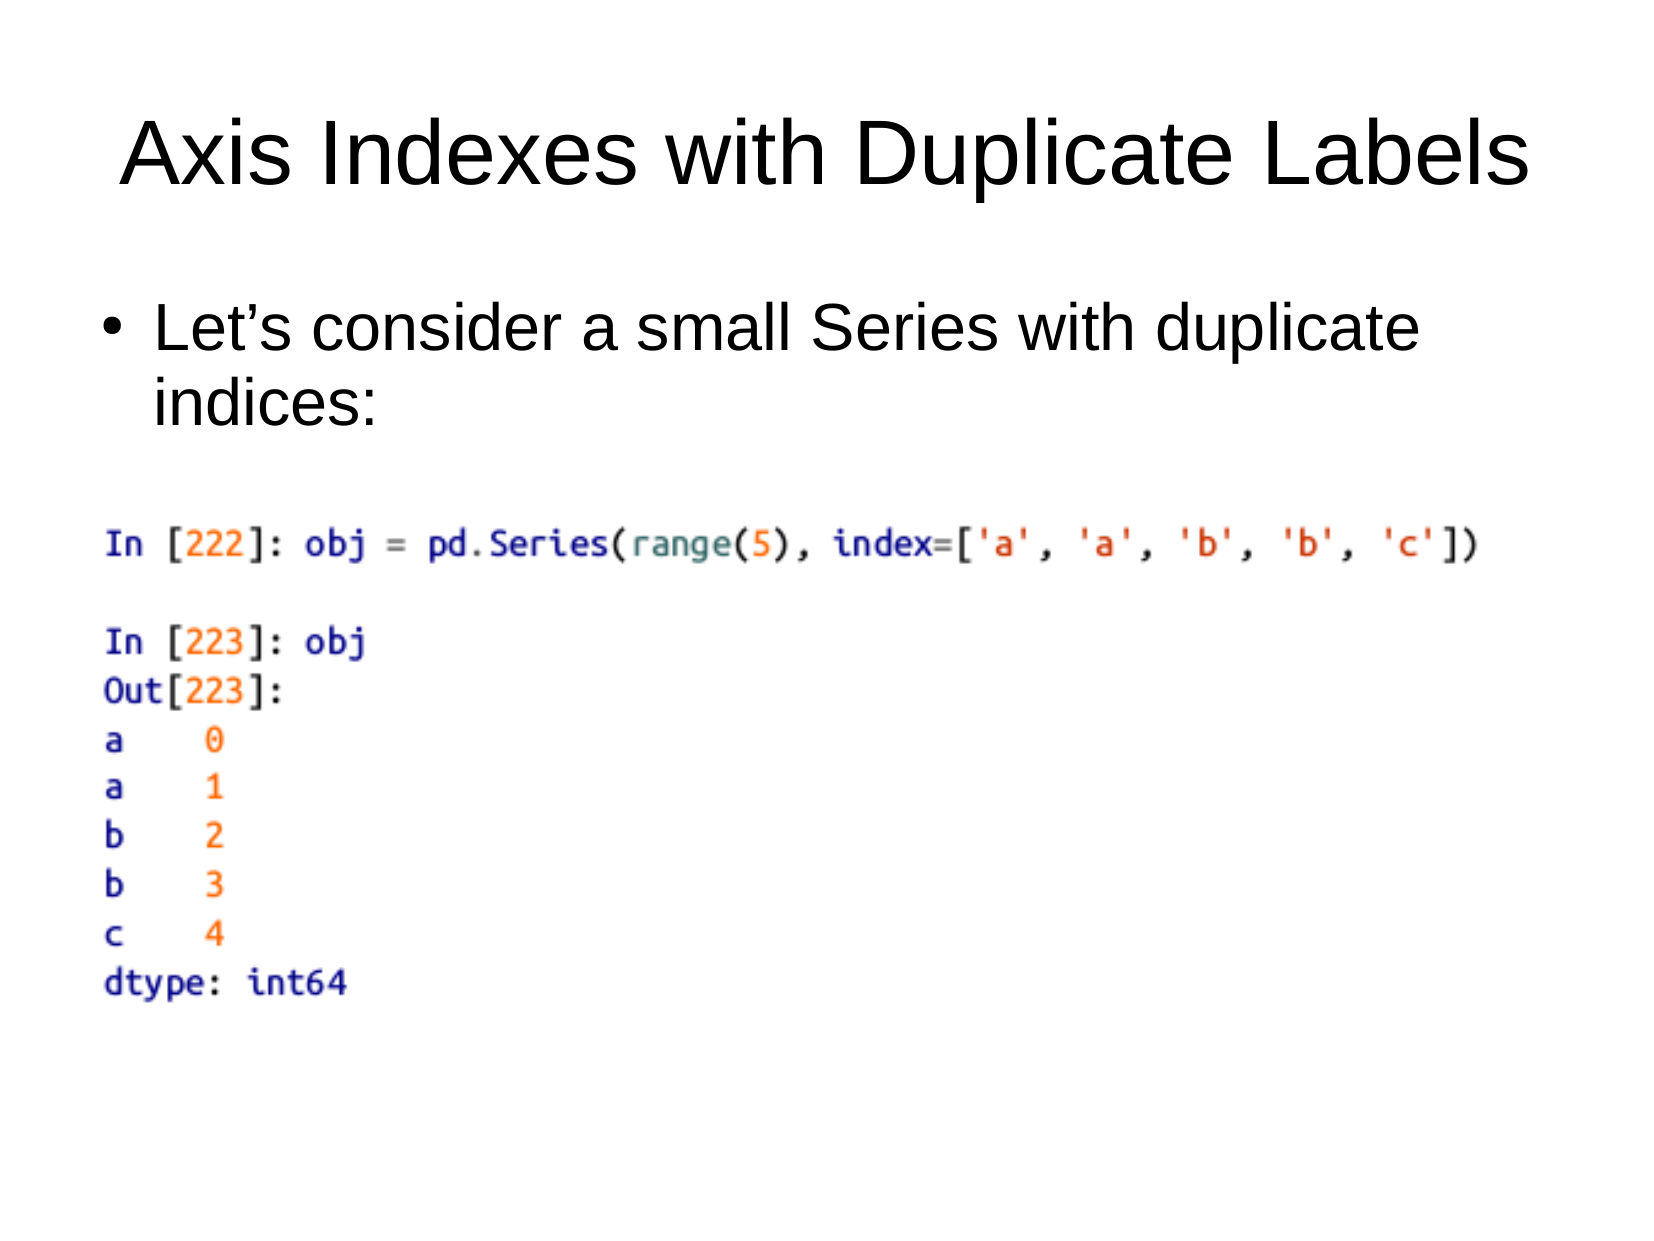

# Axis Indexes with Duplicate Labels
Let’s consider a small Series with duplicate indices: